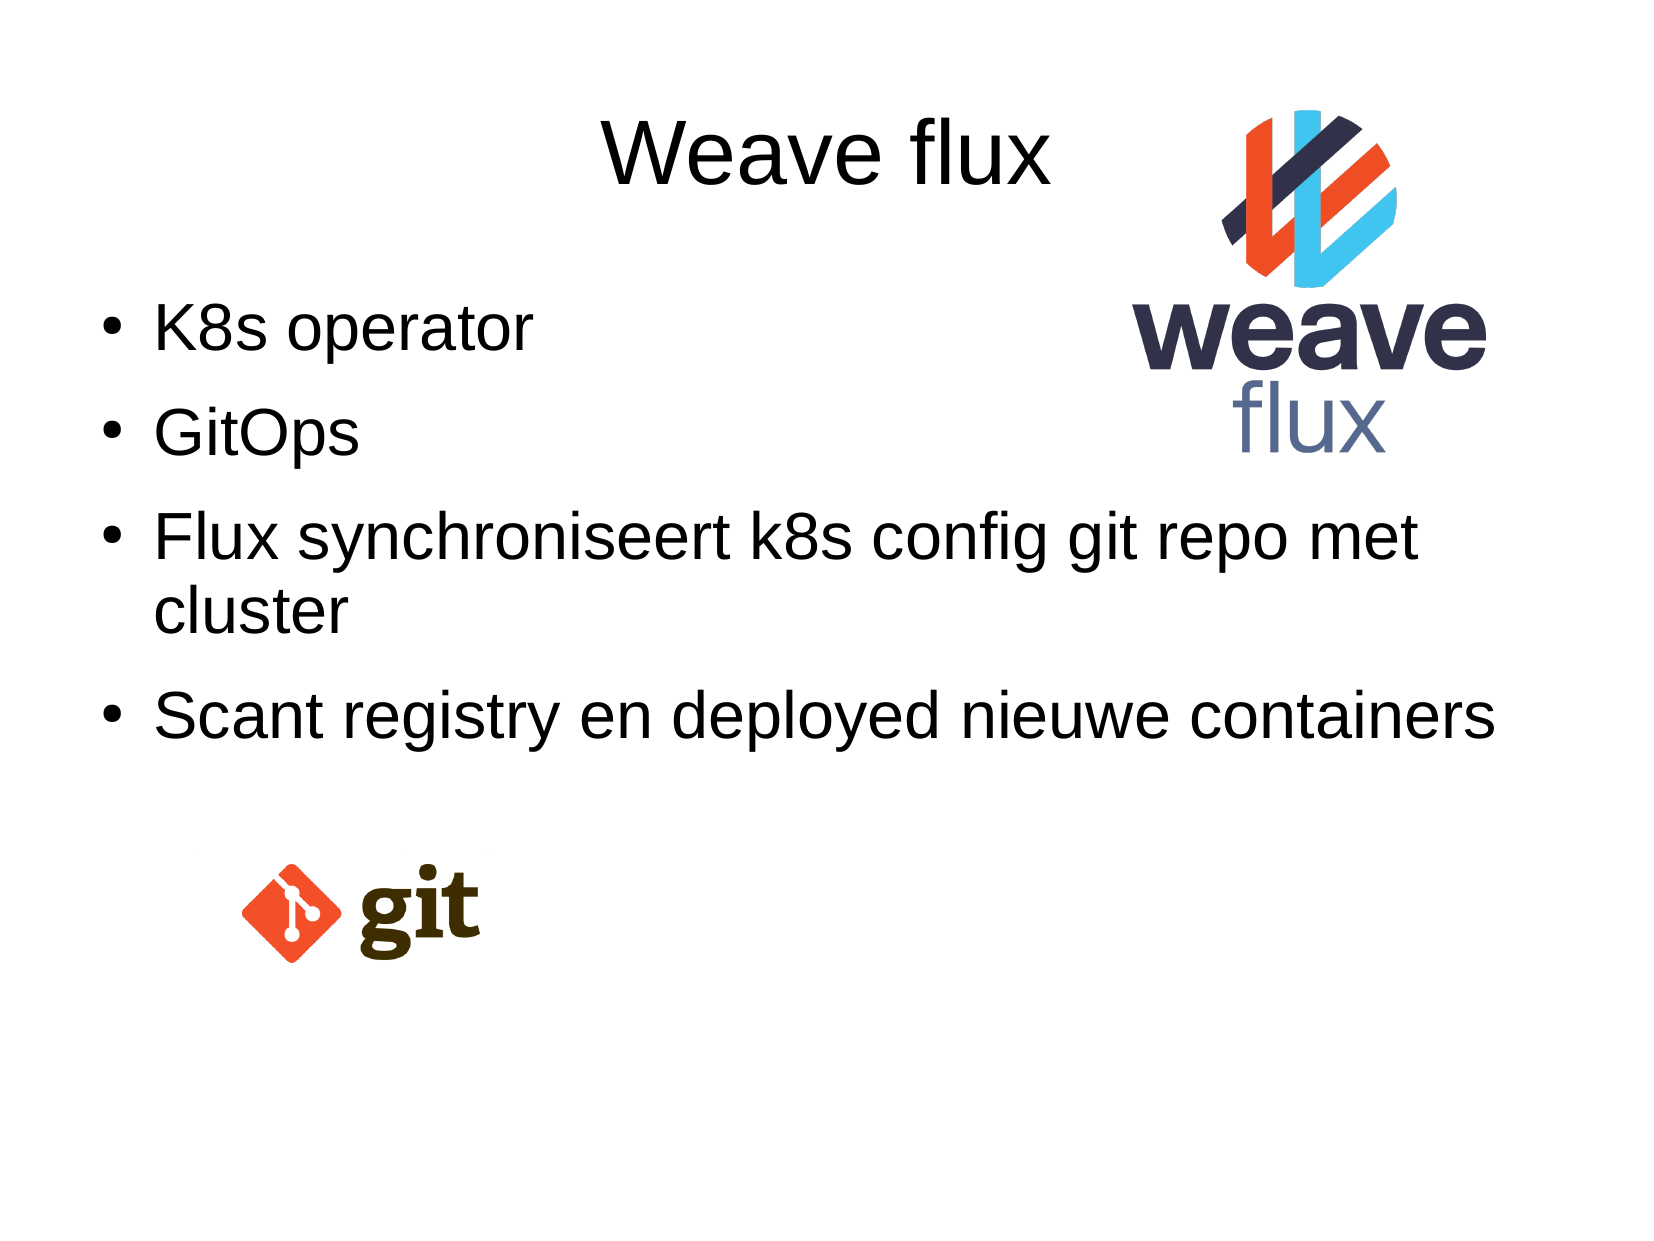

# Weave flux
K8s operator
GitOps
Flux synchroniseert k8s config git repo met cluster
Scant registry en deployed nieuwe containers